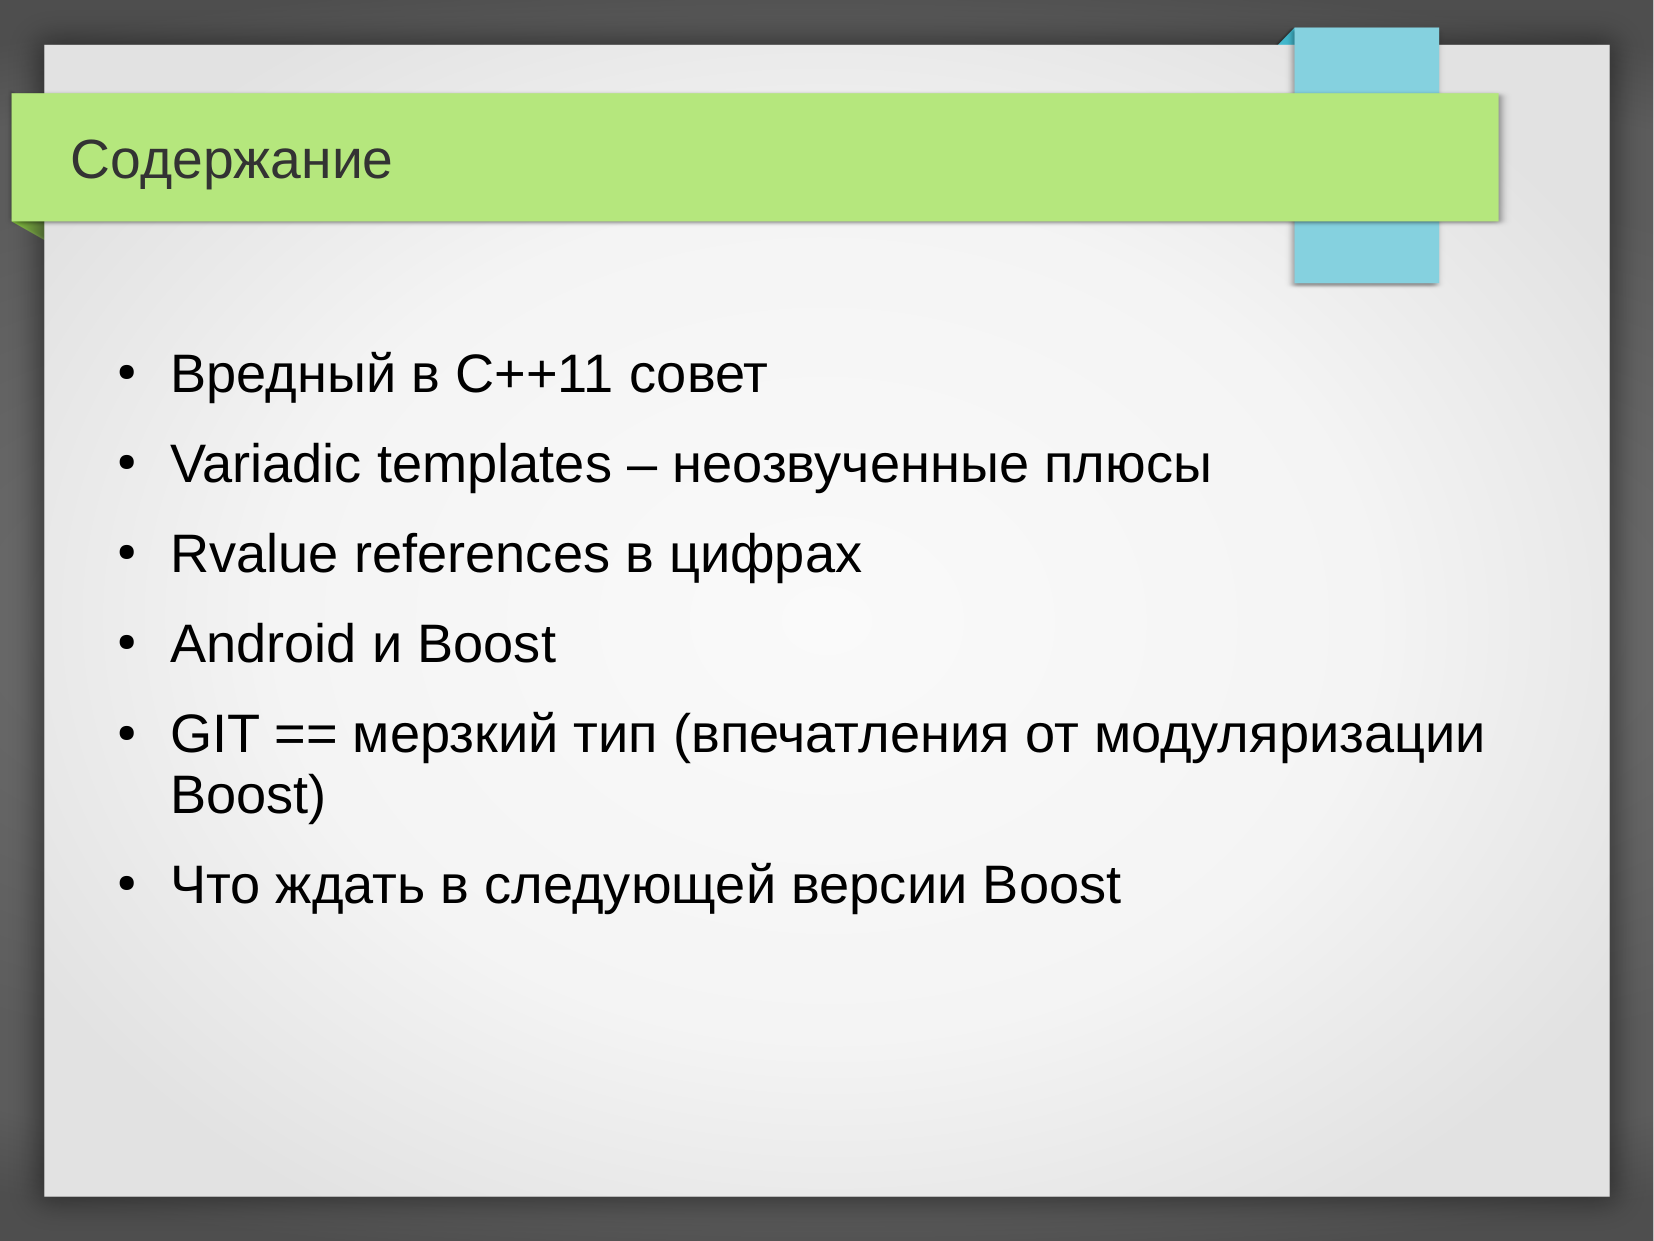

# Содержание
Вредный в С++11 совет
Variadic templates – неозвученные плюсы
Rvalue references в цифрах
Android и Boost
GIT == мерзкий тип (впечатления от модуляризации Boost)
Что ждать в следующей версии Boost